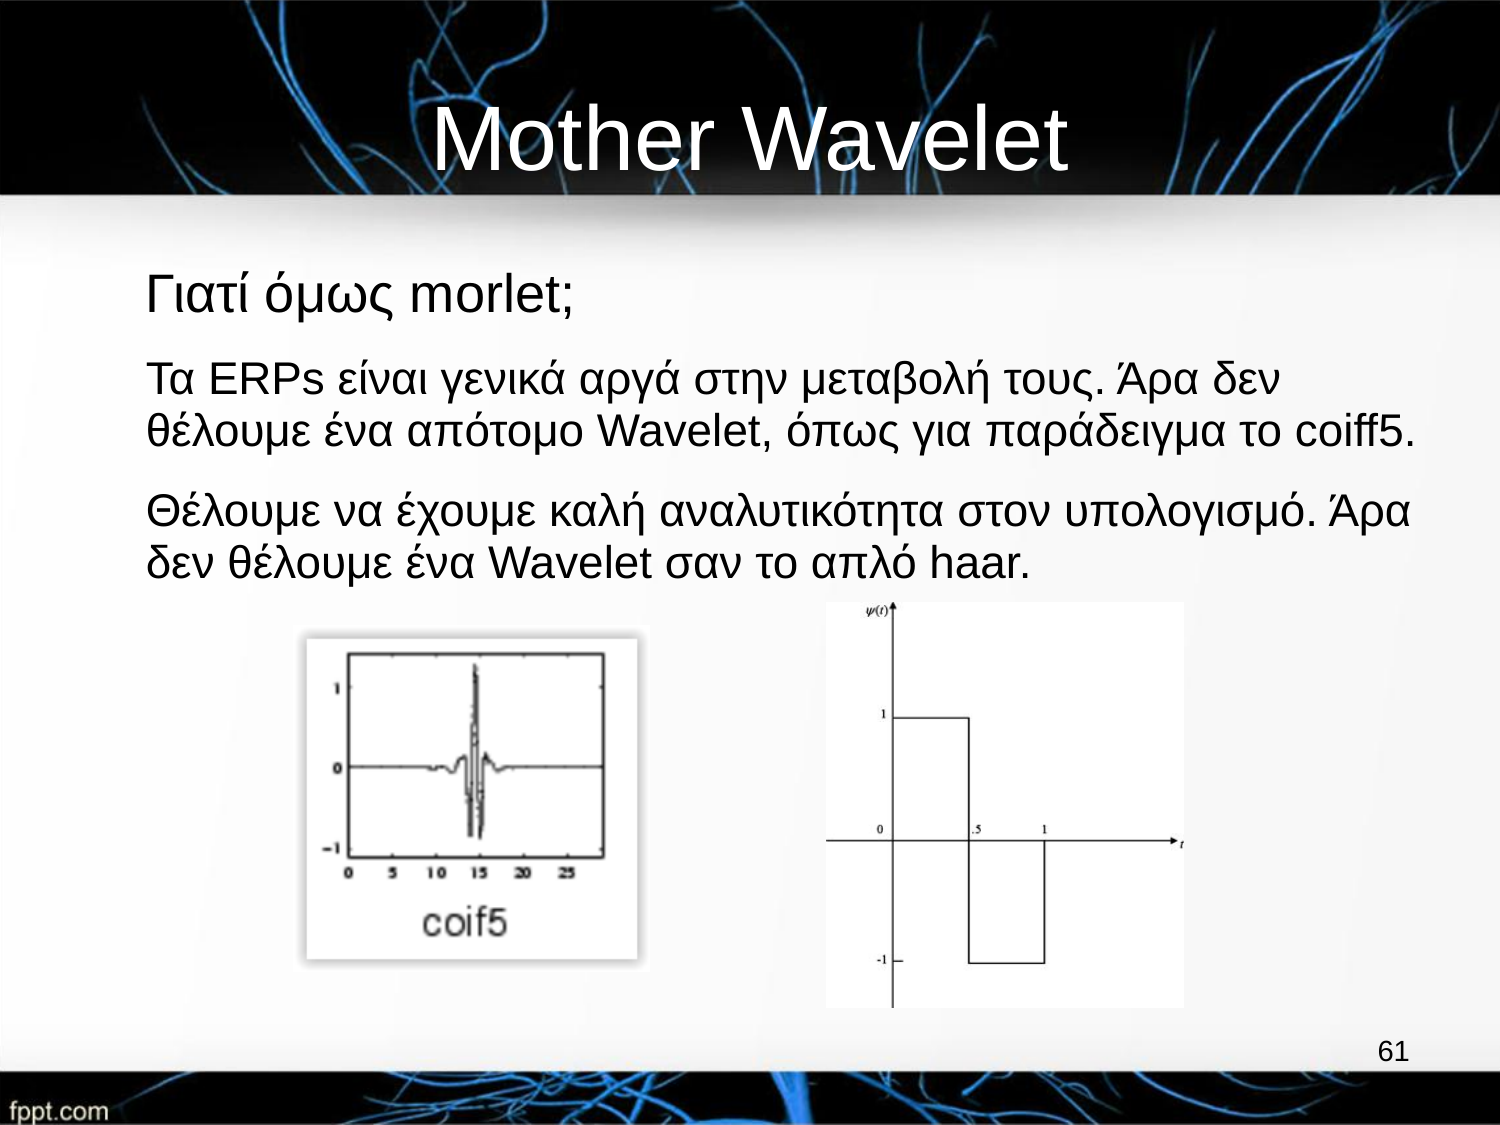

# Mother Wavelet
Γιατί όμως morlet;
Τα ERPs είναι γενικά αργά στην μεταβολή τους. Άρα δεν θέλουμε ένα απότομο Wavelet, όπως για παράδειγμα το coiff5.
Θέλουμε να έχουμε καλή αναλυτικότητα στον υπολογισμό. Άρα δεν θέλουμε ένα Wavelet σαν το απλό haar.
61